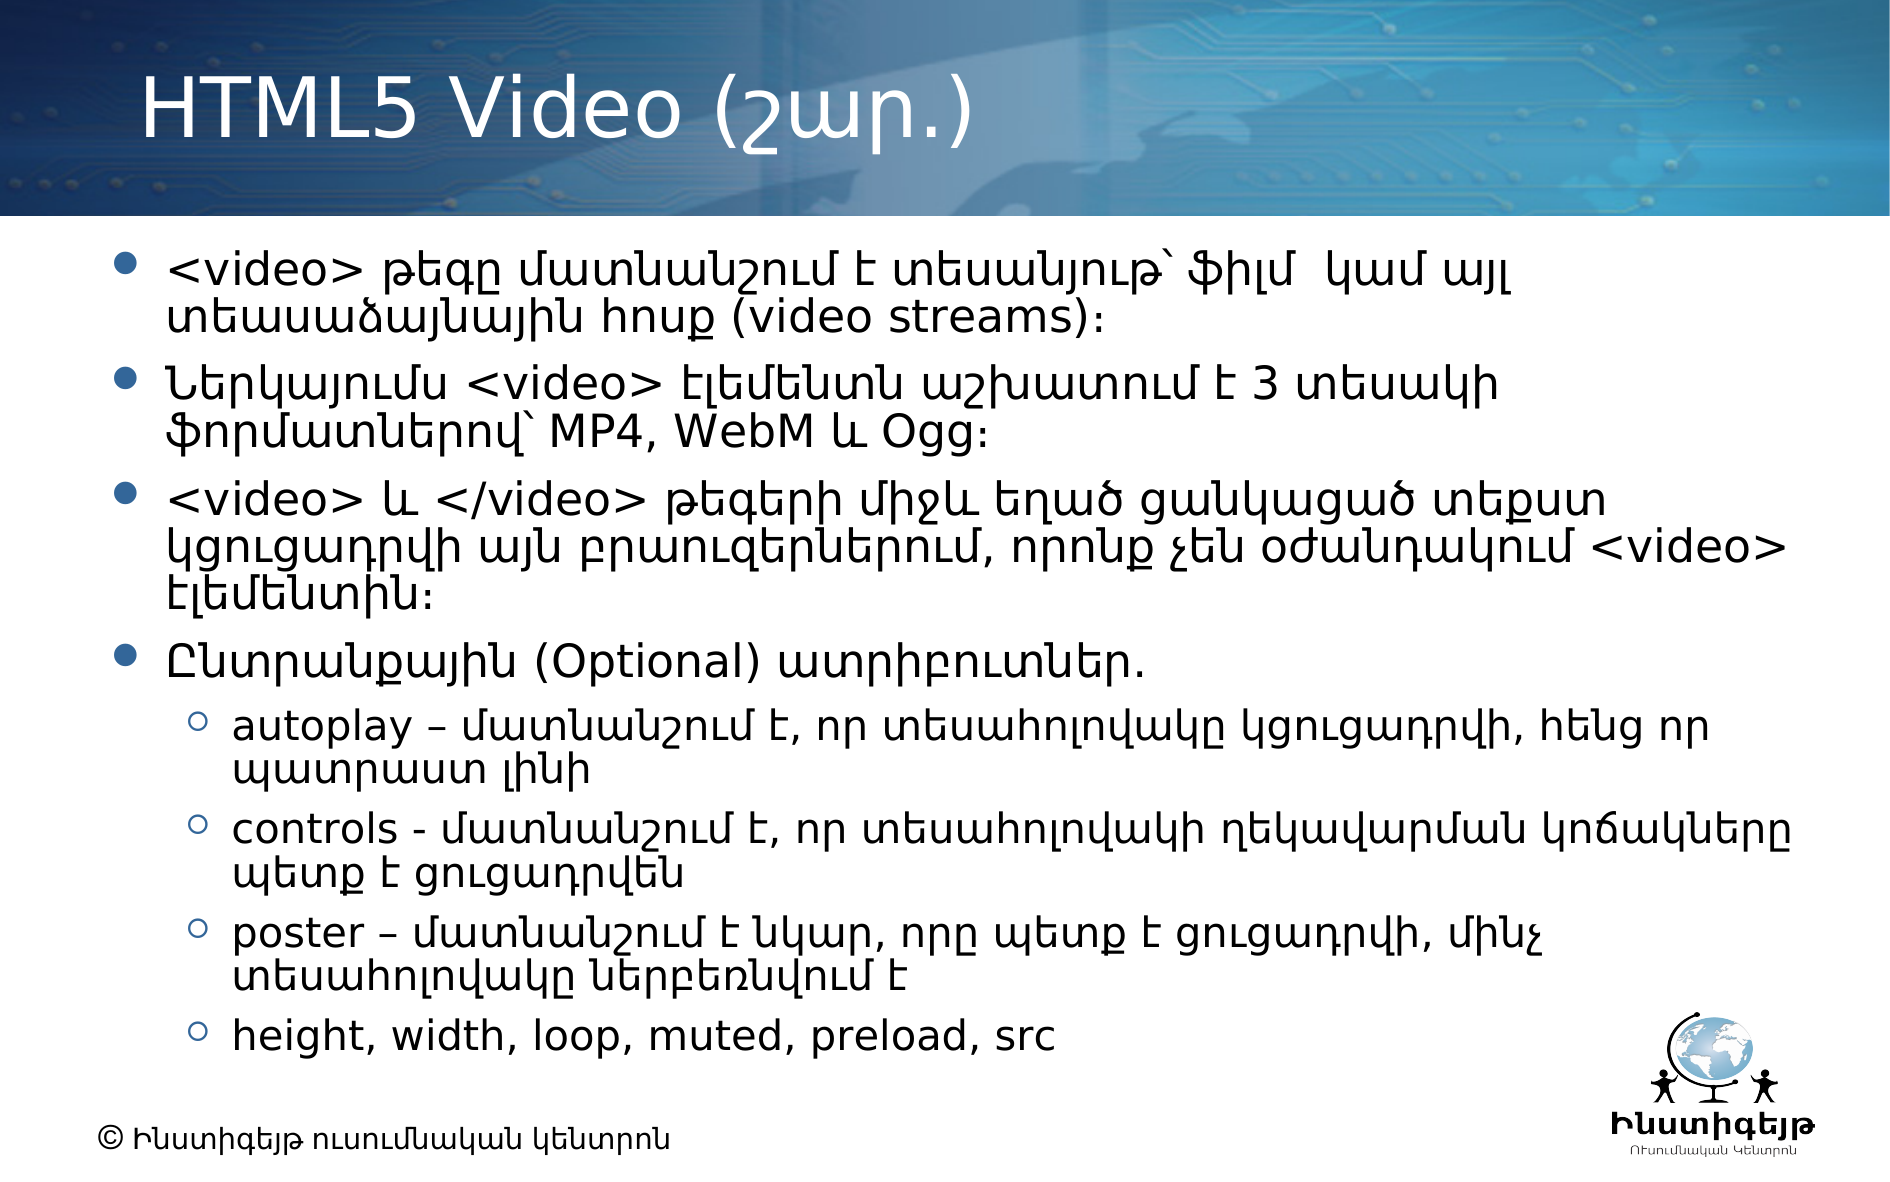

HTML5 Video (շար.)
# <video> թեգը մատնանշում է տեսանյութ՝ ֆիլմ կամ այլ տեասաձայնային հոսք (video streams)։
Ներկայումս <video> էլեմենտն աշխատում է 3 տեսակի ֆորմատներով՝ MP4, WebM և Ogg։
<video> և </video> թեգերի միջև եղած ցանկացած տեքստ կցուցադրվի այն բրաուզերներում, որոնք չեն օժանդակում <video> էլեմենտին։
Ընտրանքային (Optional) ատրիբուտներ․
autoplay – մատնանշում է, որ տեսահոլովակը կցուցադրվի, հենց որ պատրաստ լինի
controls - մատնանշում է, որ տեսահոլովակի ղեկավարման կոճակները պետք է ցուցադրվեն
poster – մատնանշում է նկար, որը պետք է ցուցադրվի, մինչ տեսահոլովակը ներբեռնվում է
height, width, loop, muted, preload, src